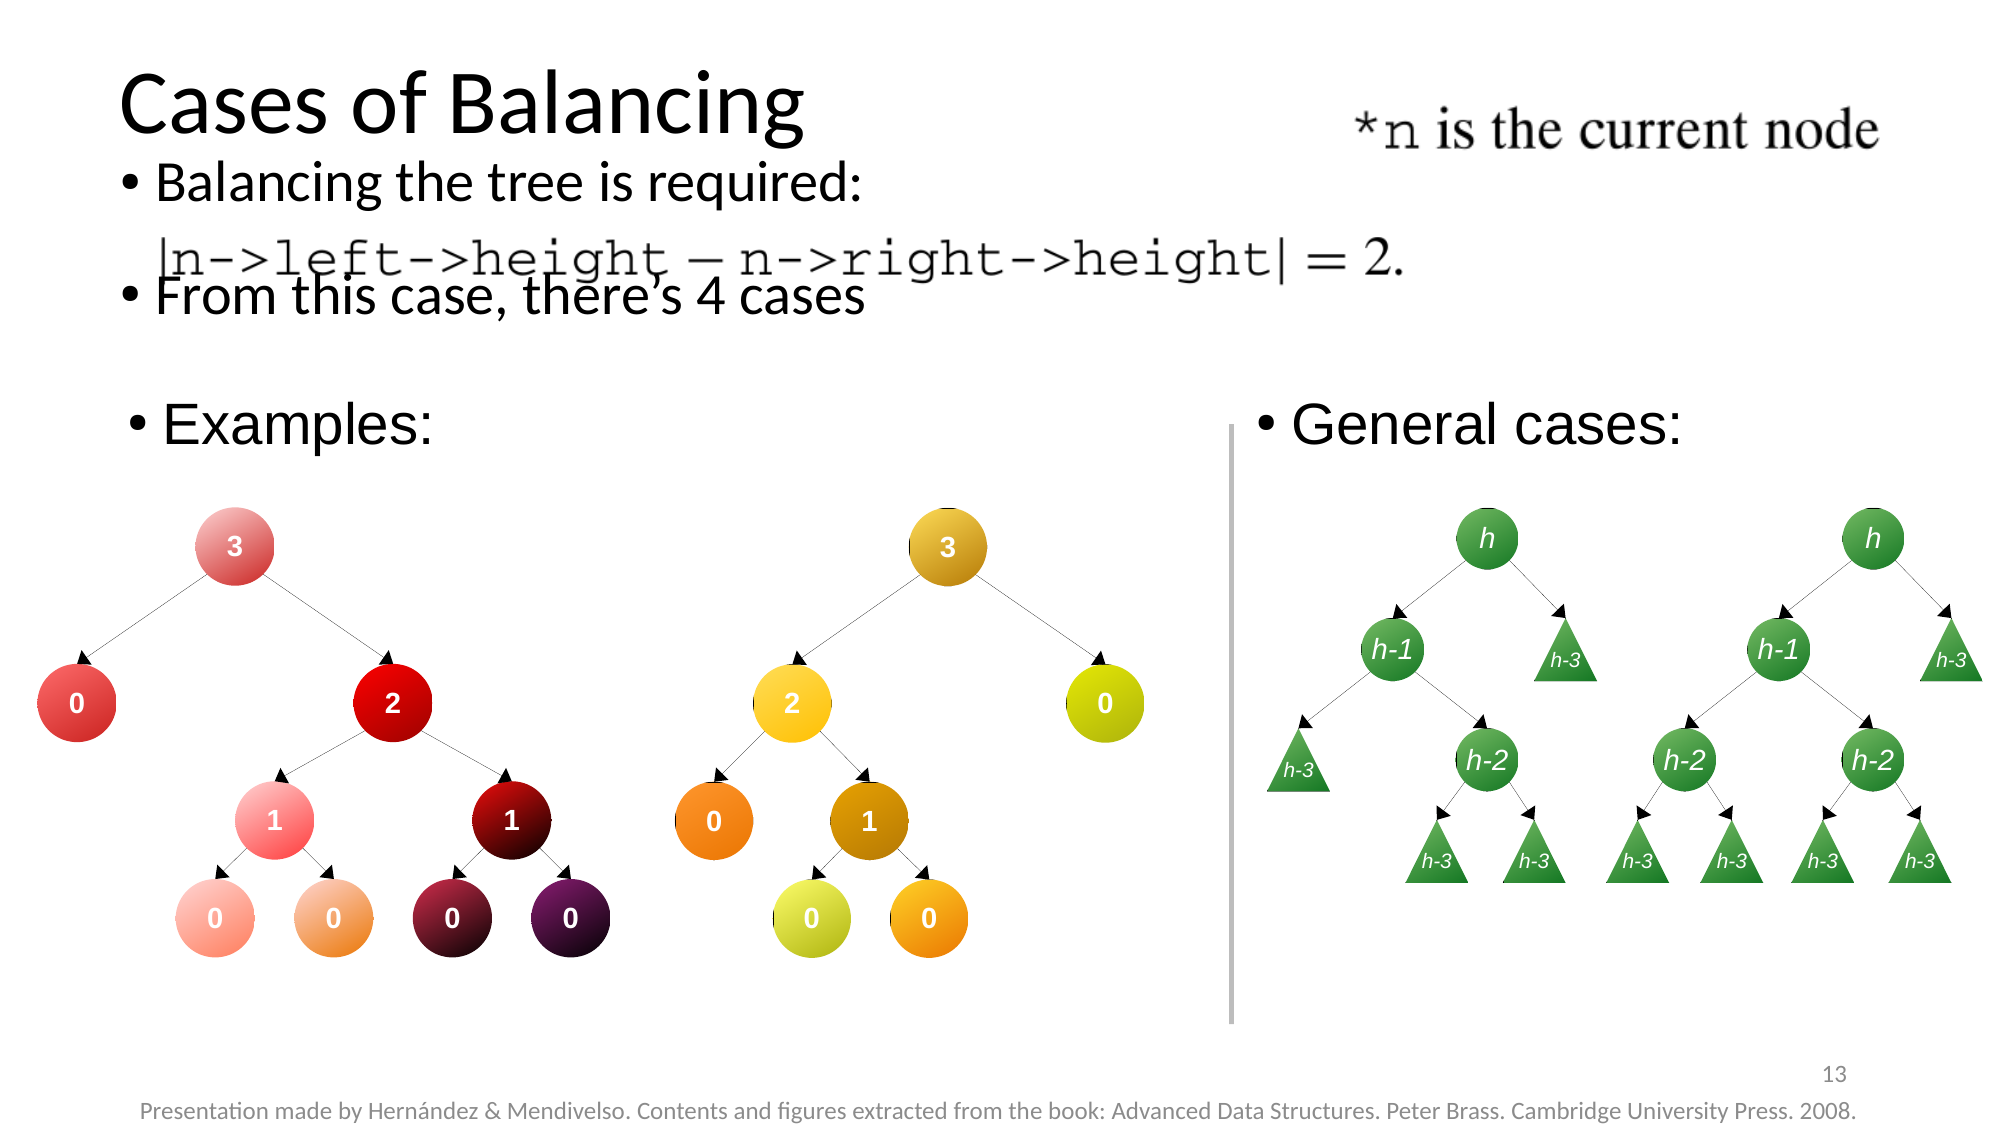

Cases of Balancing
# Balancing the tree is required:
From this case, there’s 4 cases
Examples:
General cases:
3
0
2
1
1
0
0
0
0
3
2
0
0
1
0
0
h
h-1
h-3
h-3
h-2
h-3
h-3
h
h-1
h-3
h-2
h-2
h-3
h-3
h-3
h-3
13
Presentation made by Hernández & Mendivelso. Contents and figures extracted from the book: Advanced Data Structures. Peter Brass. Cambridge University Press. 2008.